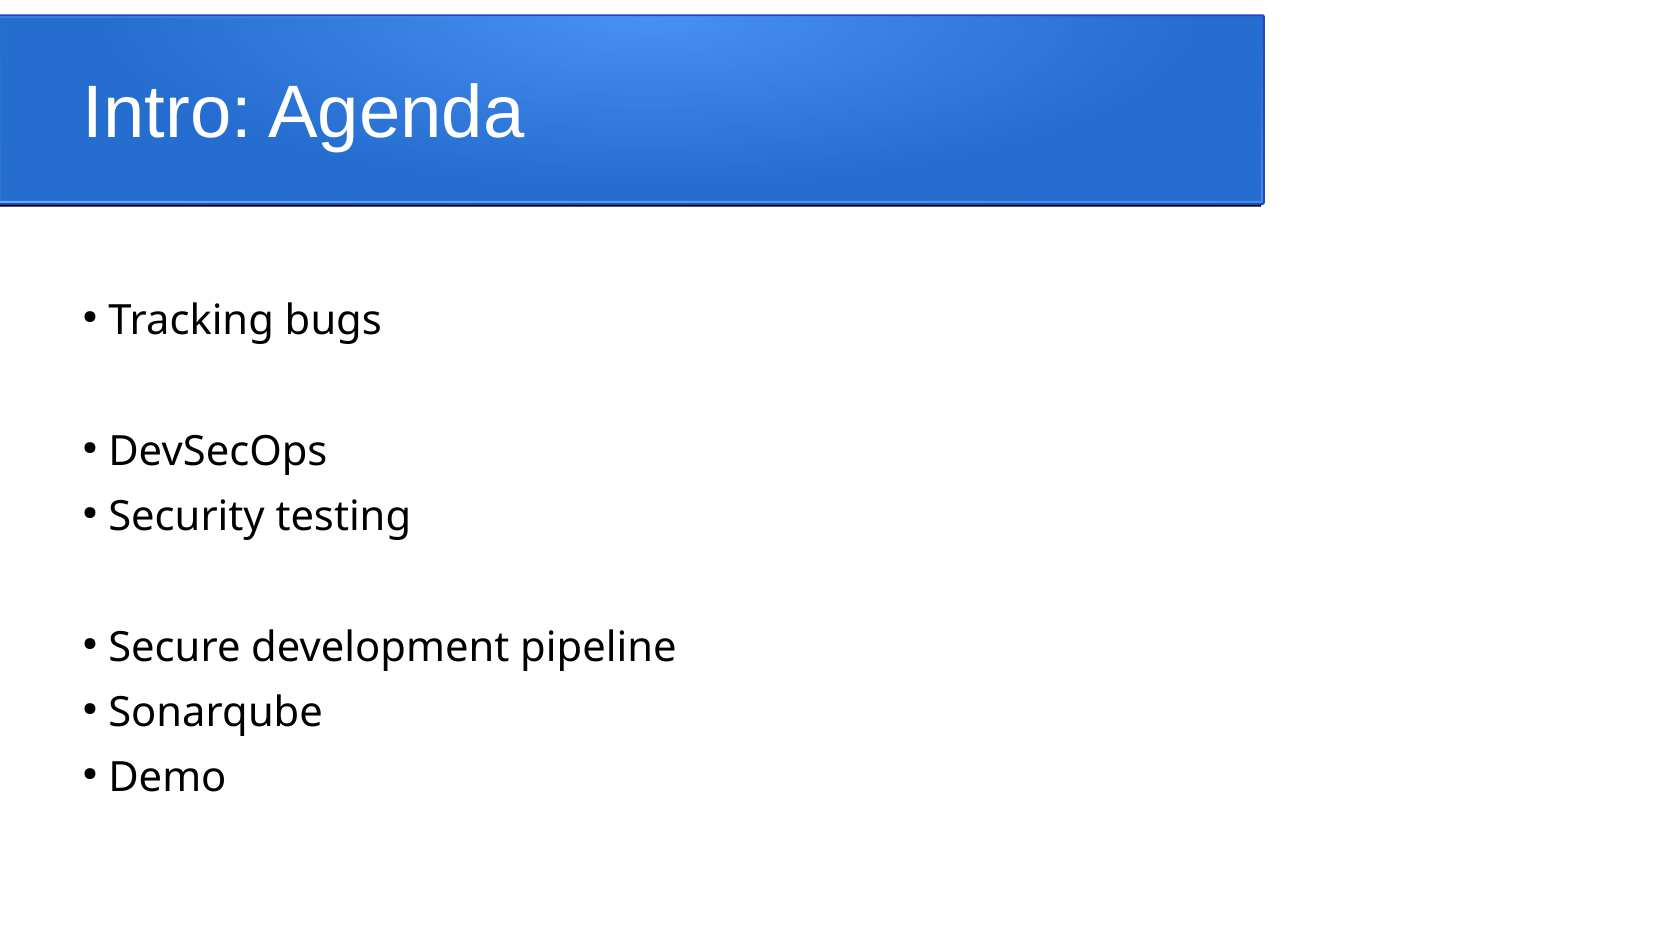

# Intro: Agenda
 Tracking bugs
 DevSecOps
 Security testing
 Secure development pipeline
 Sonarqube
 Demo